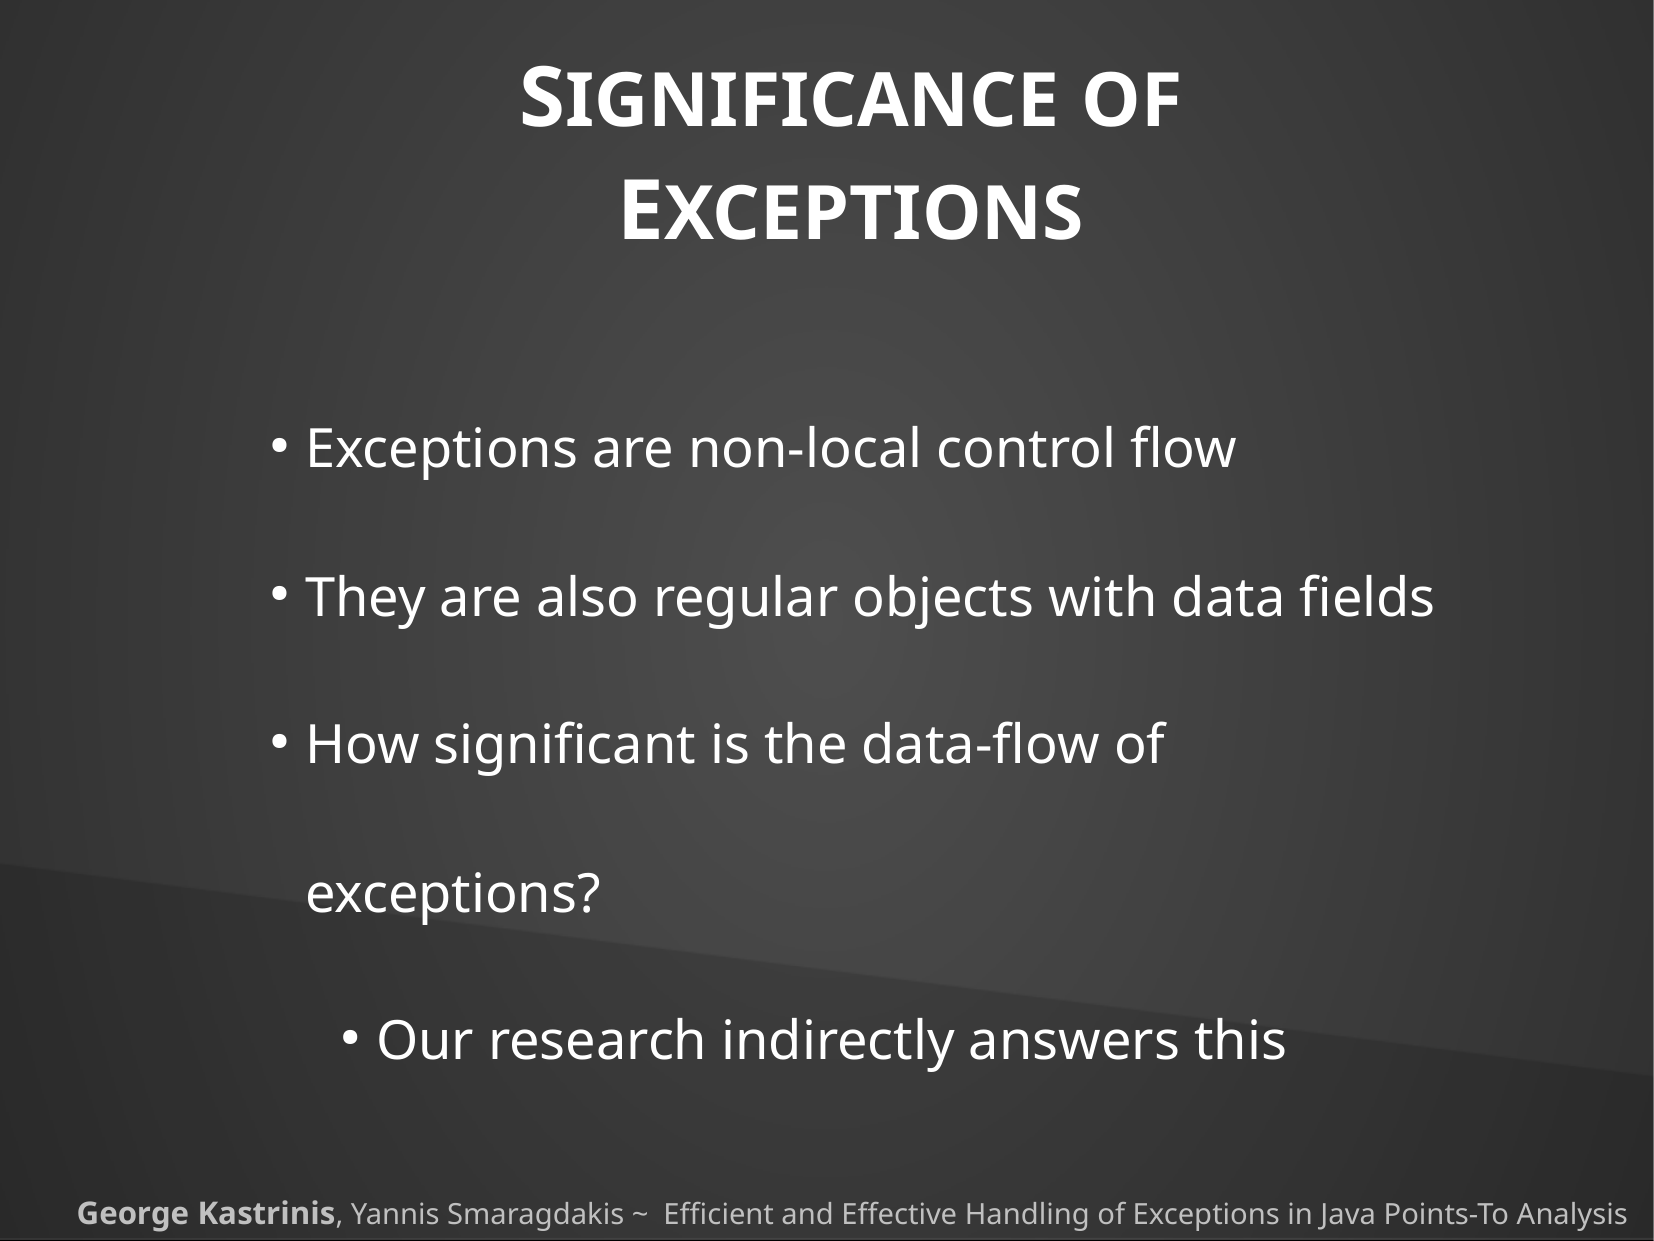

SIGNIFICANCE OF EXCEPTIONS
Exceptions are non-local control flow
They are also regular objects with data fields
How significant is the data-flow of exceptions?
Our research indirectly answers this